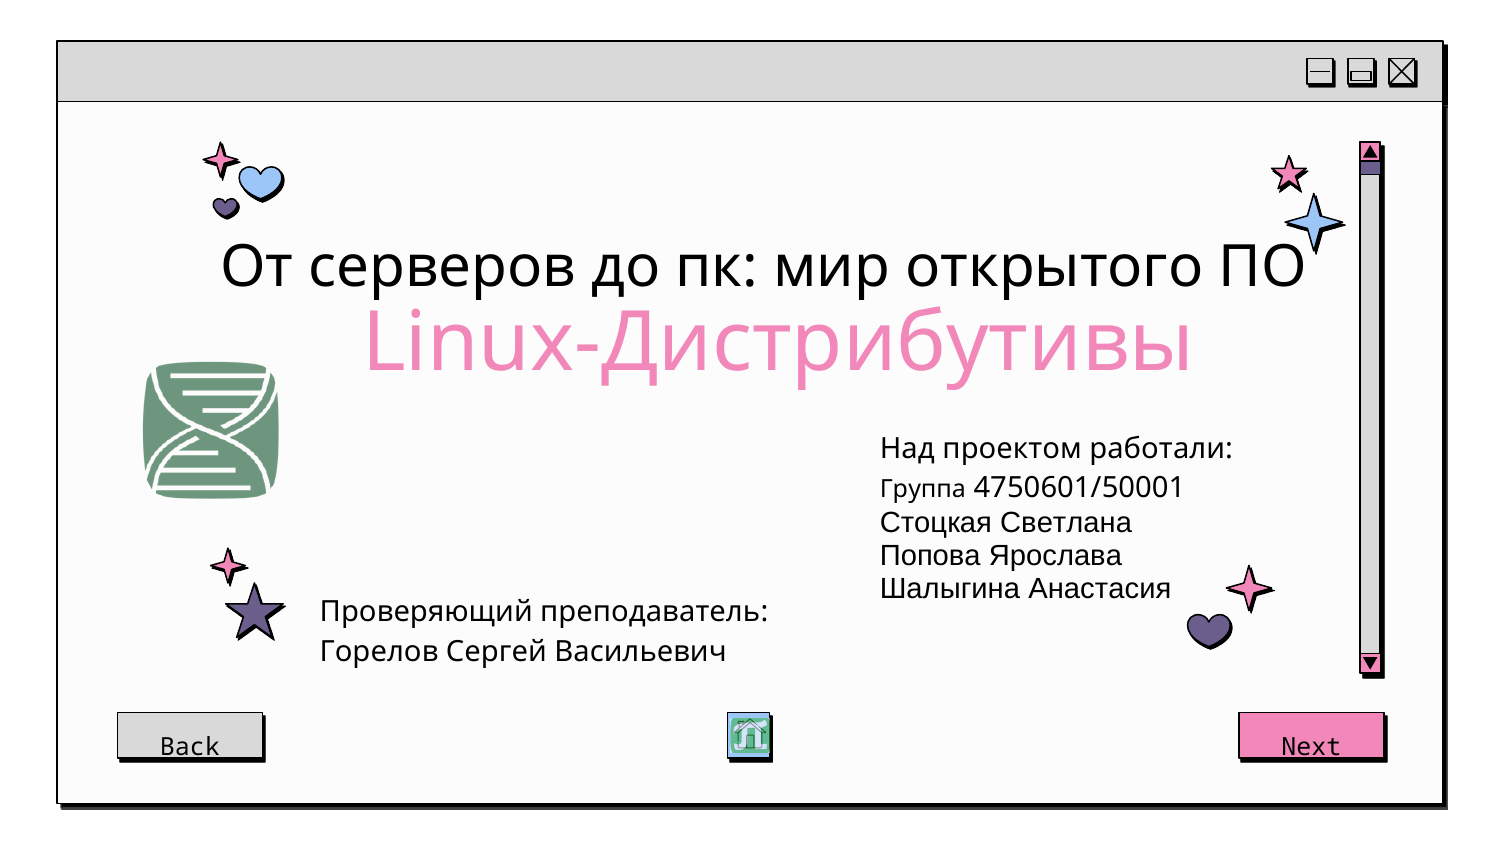

# От серверов до пк: мир открытого ПО Linux-Дистрибутивы
Над проектом работали:
Группа 4750601/50001
Стоцкая Светлана
Попова Ярослава
Шалыгина Анастасия
Проверяющий преподаватель:
Горелов Сергей Васильевич
Back
Next